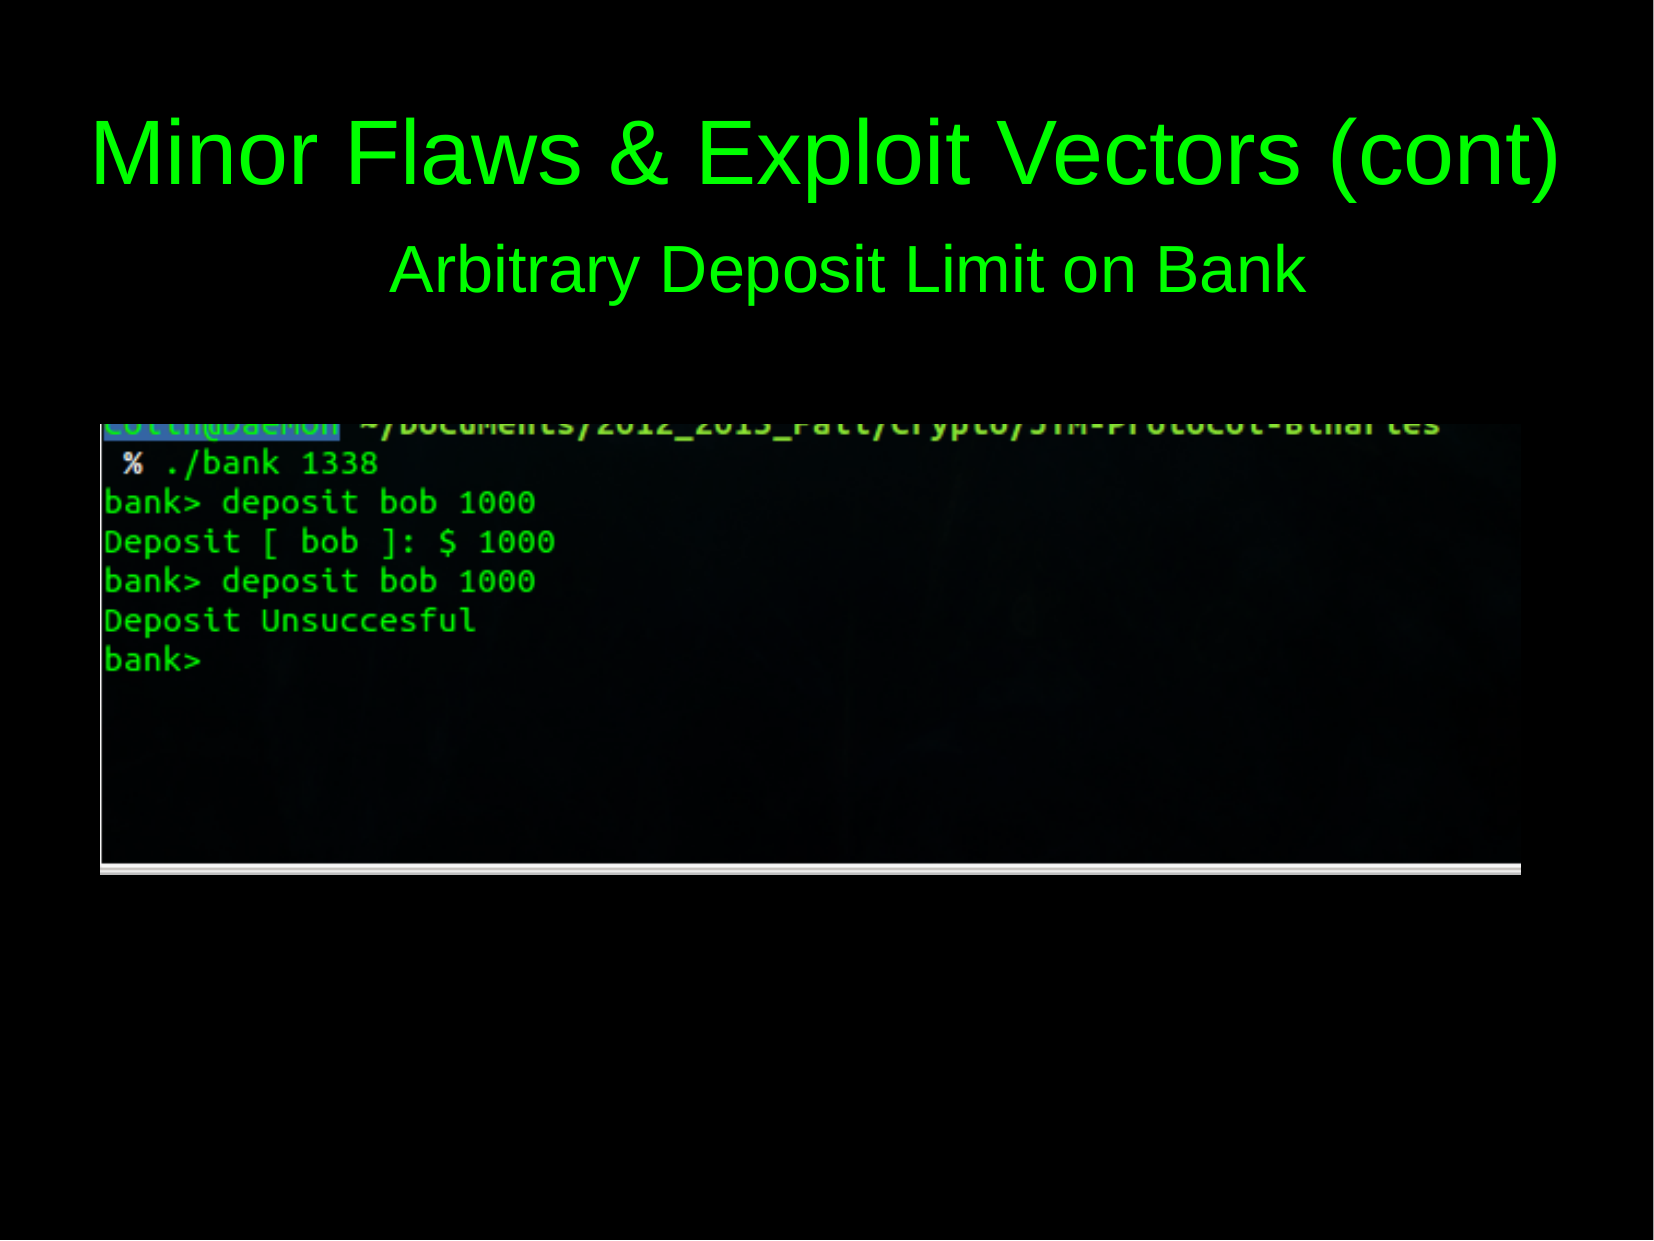

# Minor Flaws & Exploit Vectors (cont)
Arbitrary Deposit Limit on Bank